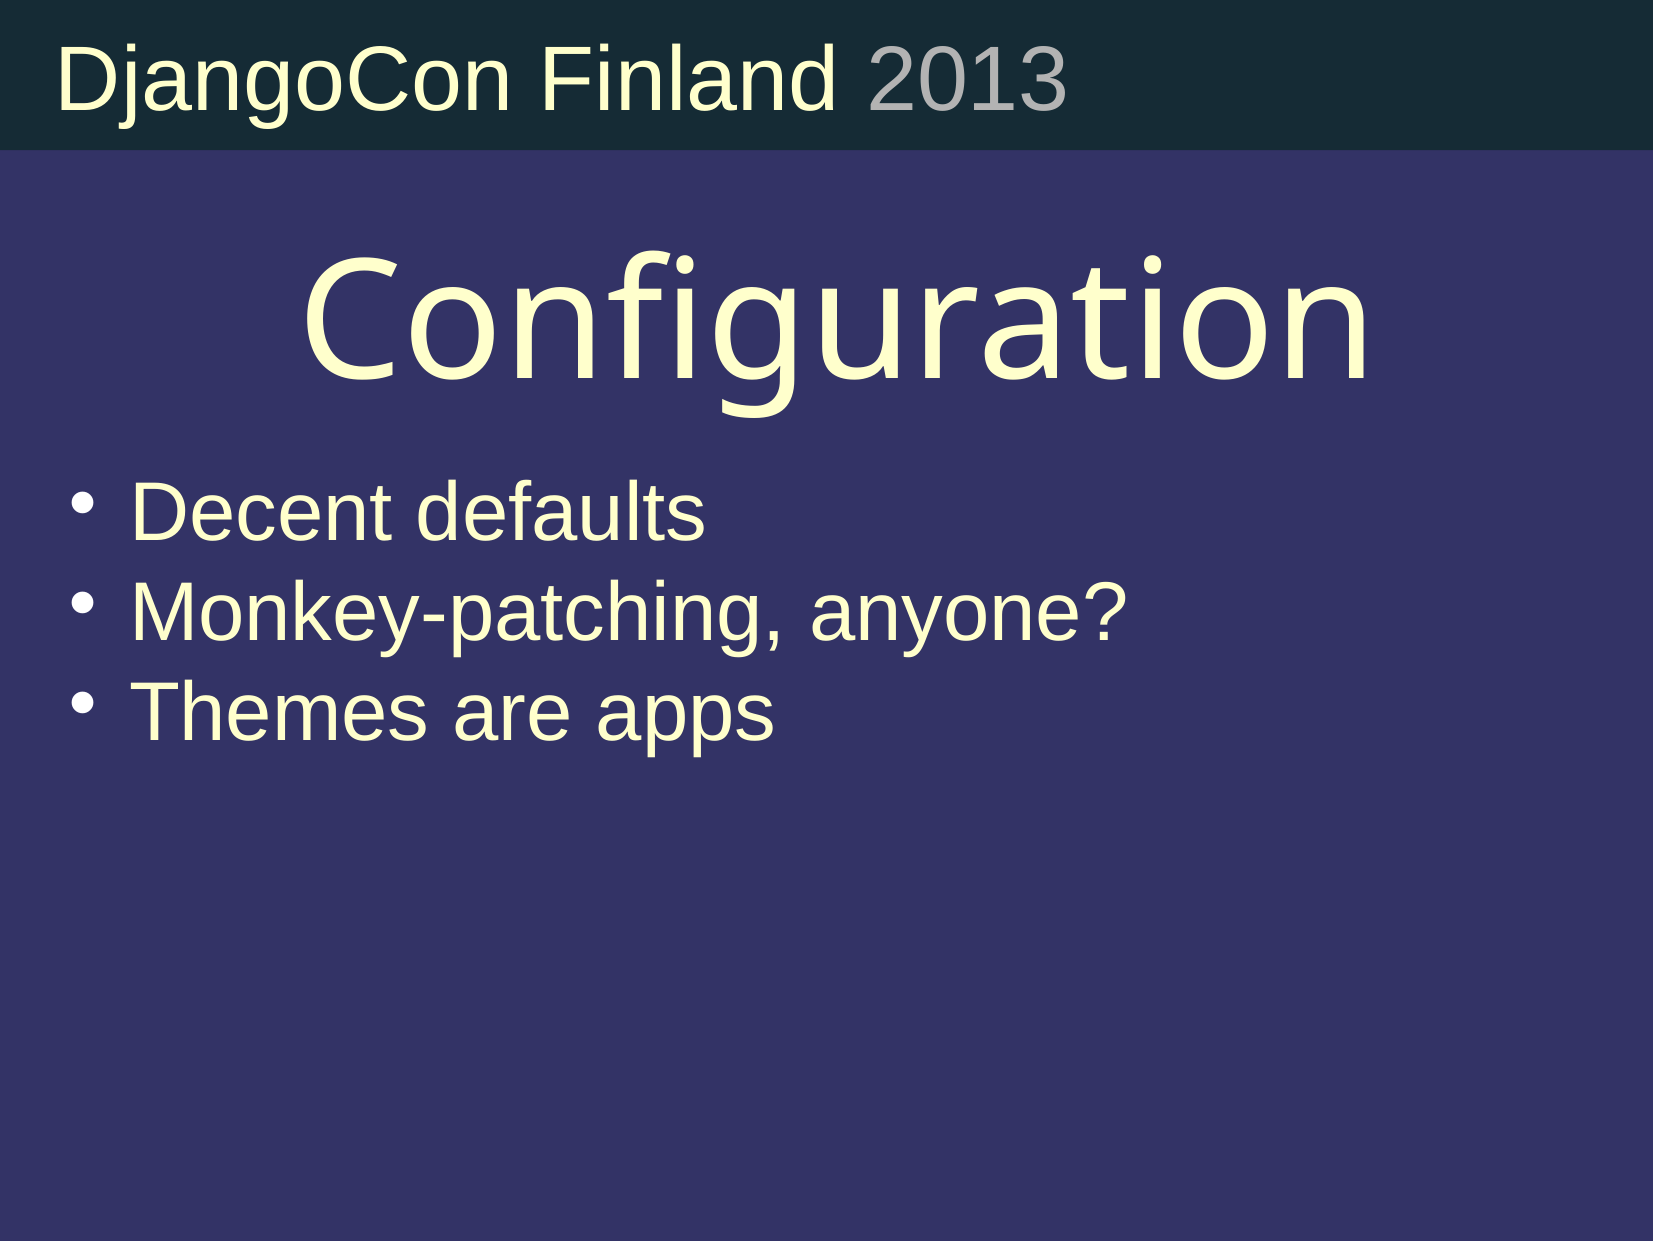

# DjangoCon Finland 2013
Configuration
 Decent defaults
 Monkey-patching, anyone?
 Themes are apps